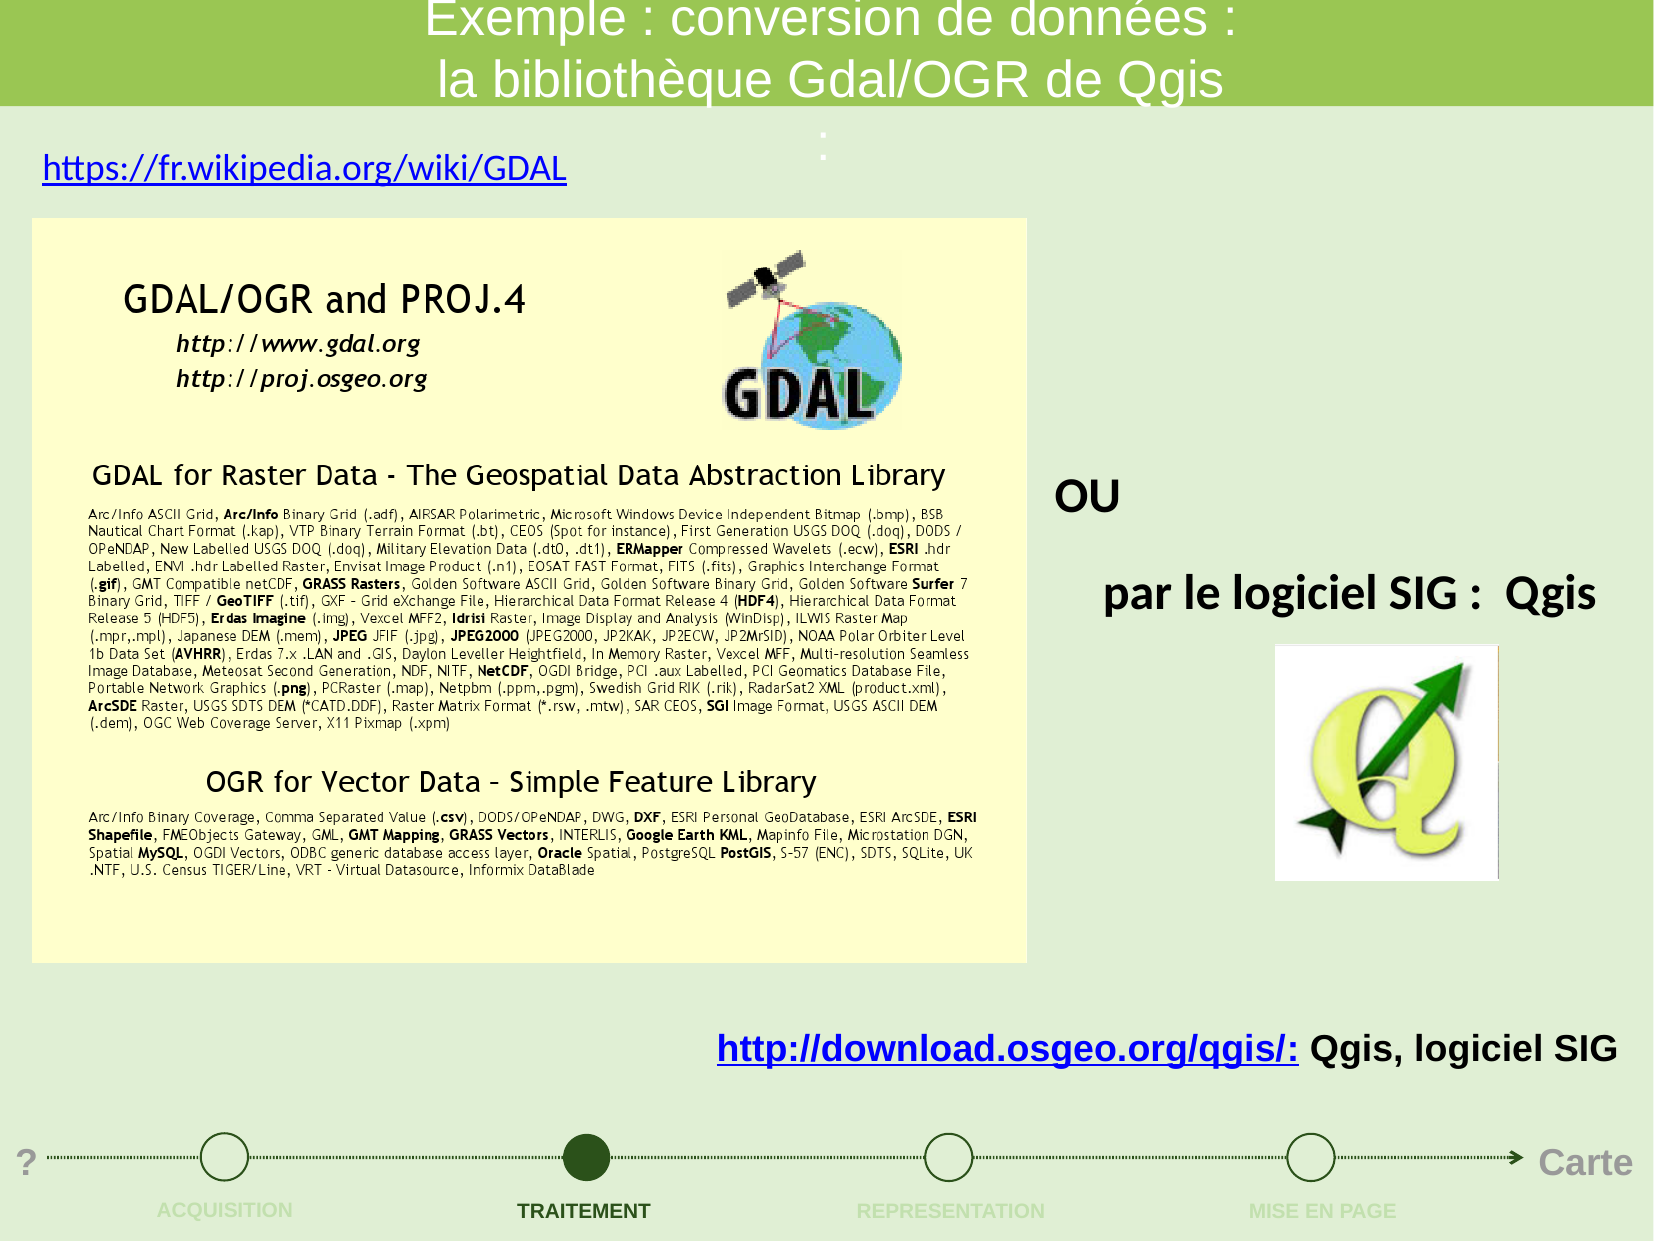

# Exemple : conversion de données : la bibliothèque Gdal/OGR de Qgis :
https://fr.wikipedia.org/wiki/GDAL
OU
par le logiciel SIG : Qgis
http://download.osgeo.org/qgis/: Qgis, logiciel SIG
?
Carte
ACQUISITION
TRAITEMENT
REPRESENTATION
MISE EN PAGE